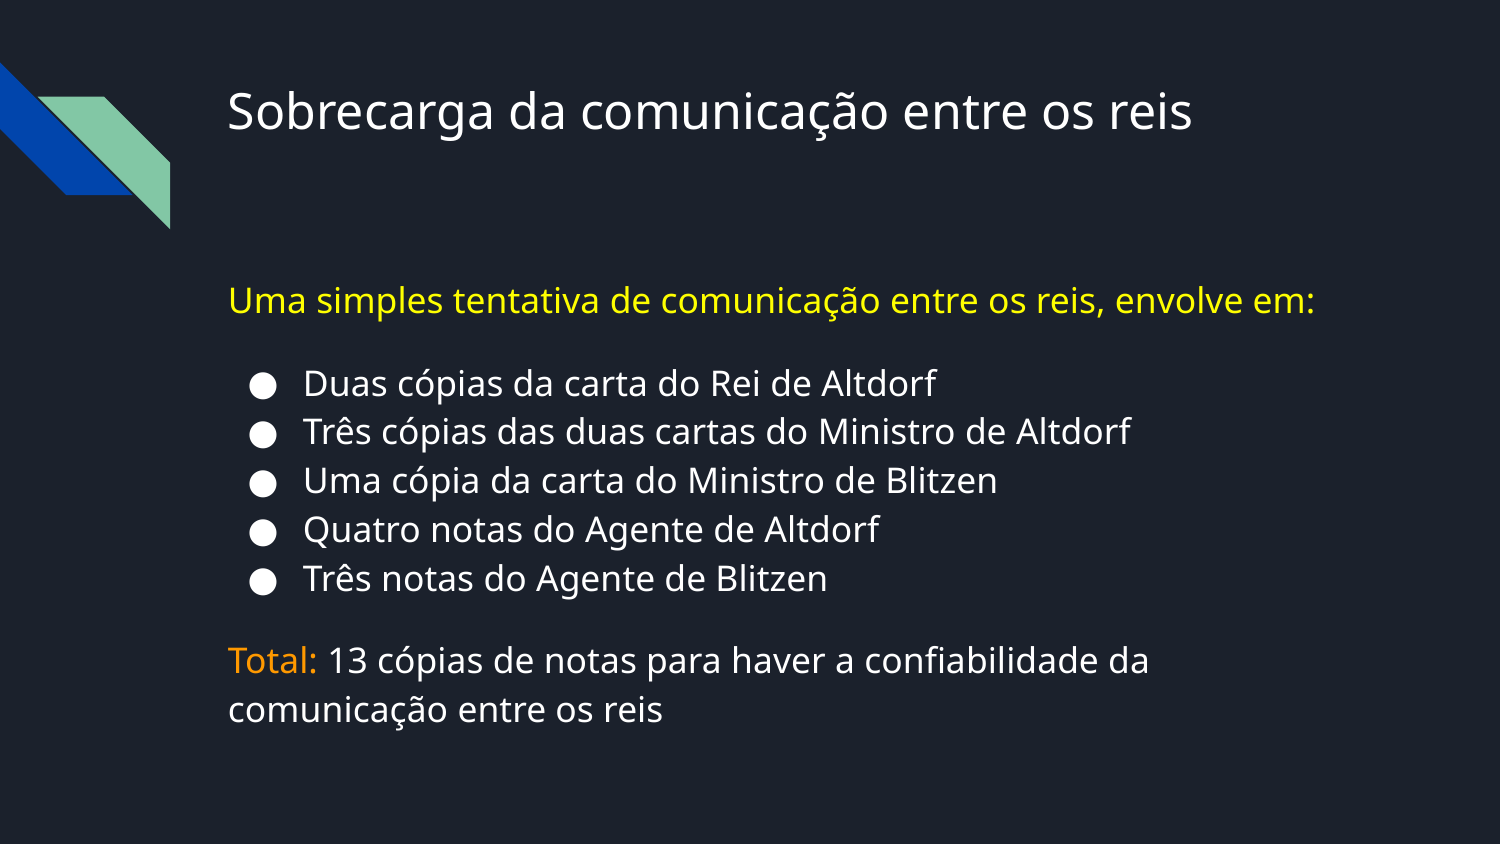

# Sobrecarga da comunicação entre os reis
Uma simples tentativa de comunicação entre os reis, envolve em:
Duas cópias da carta do Rei de Altdorf
Três cópias das duas cartas do Ministro de Altdorf
Uma cópia da carta do Ministro de Blitzen
Quatro notas do Agente de Altdorf
Três notas do Agente de Blitzen
Total: 13 cópias de notas para haver a confiabilidade da comunicação entre os reis